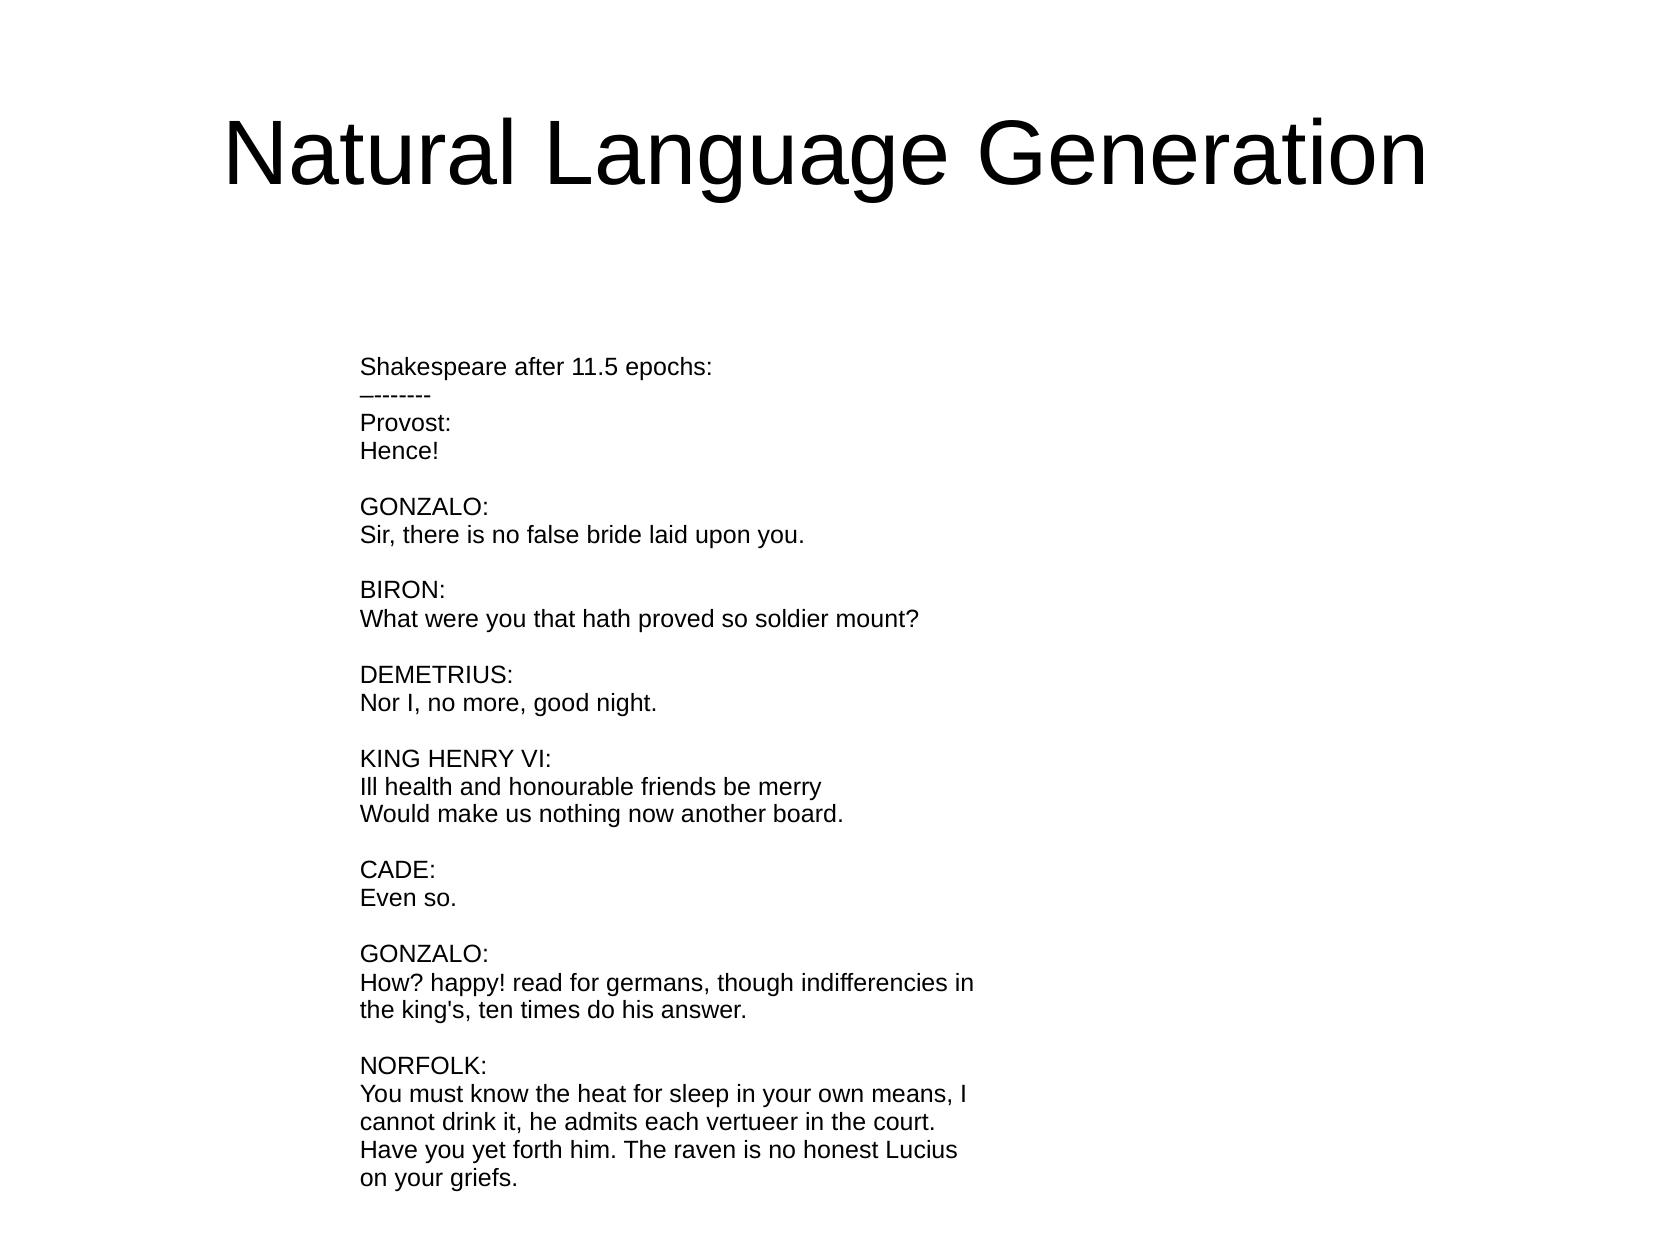

# Natural Language Generation
Shakespeare after 11.5 epochs:
–-------
Provost:
Hence!
GONZALO:
Sir, there is no false bride laid upon you.
BIRON:
What were you that hath proved so soldier mount?
DEMETRIUS:
Nor I, no more, good night.
KING HENRY VI:
Ill health and honourable friends be merry
Would make us nothing now another board.
CADE:
Even so.
GONZALO:
How? happy! read for germans, though indifferencies in
the king's, ten times do his answer.
NORFOLK:
You must know the heat for sleep in your own means, I
cannot drink it, he admits each vertueer in the court.
Have you yet forth him. The raven is no honest Lucius
on your griefs.